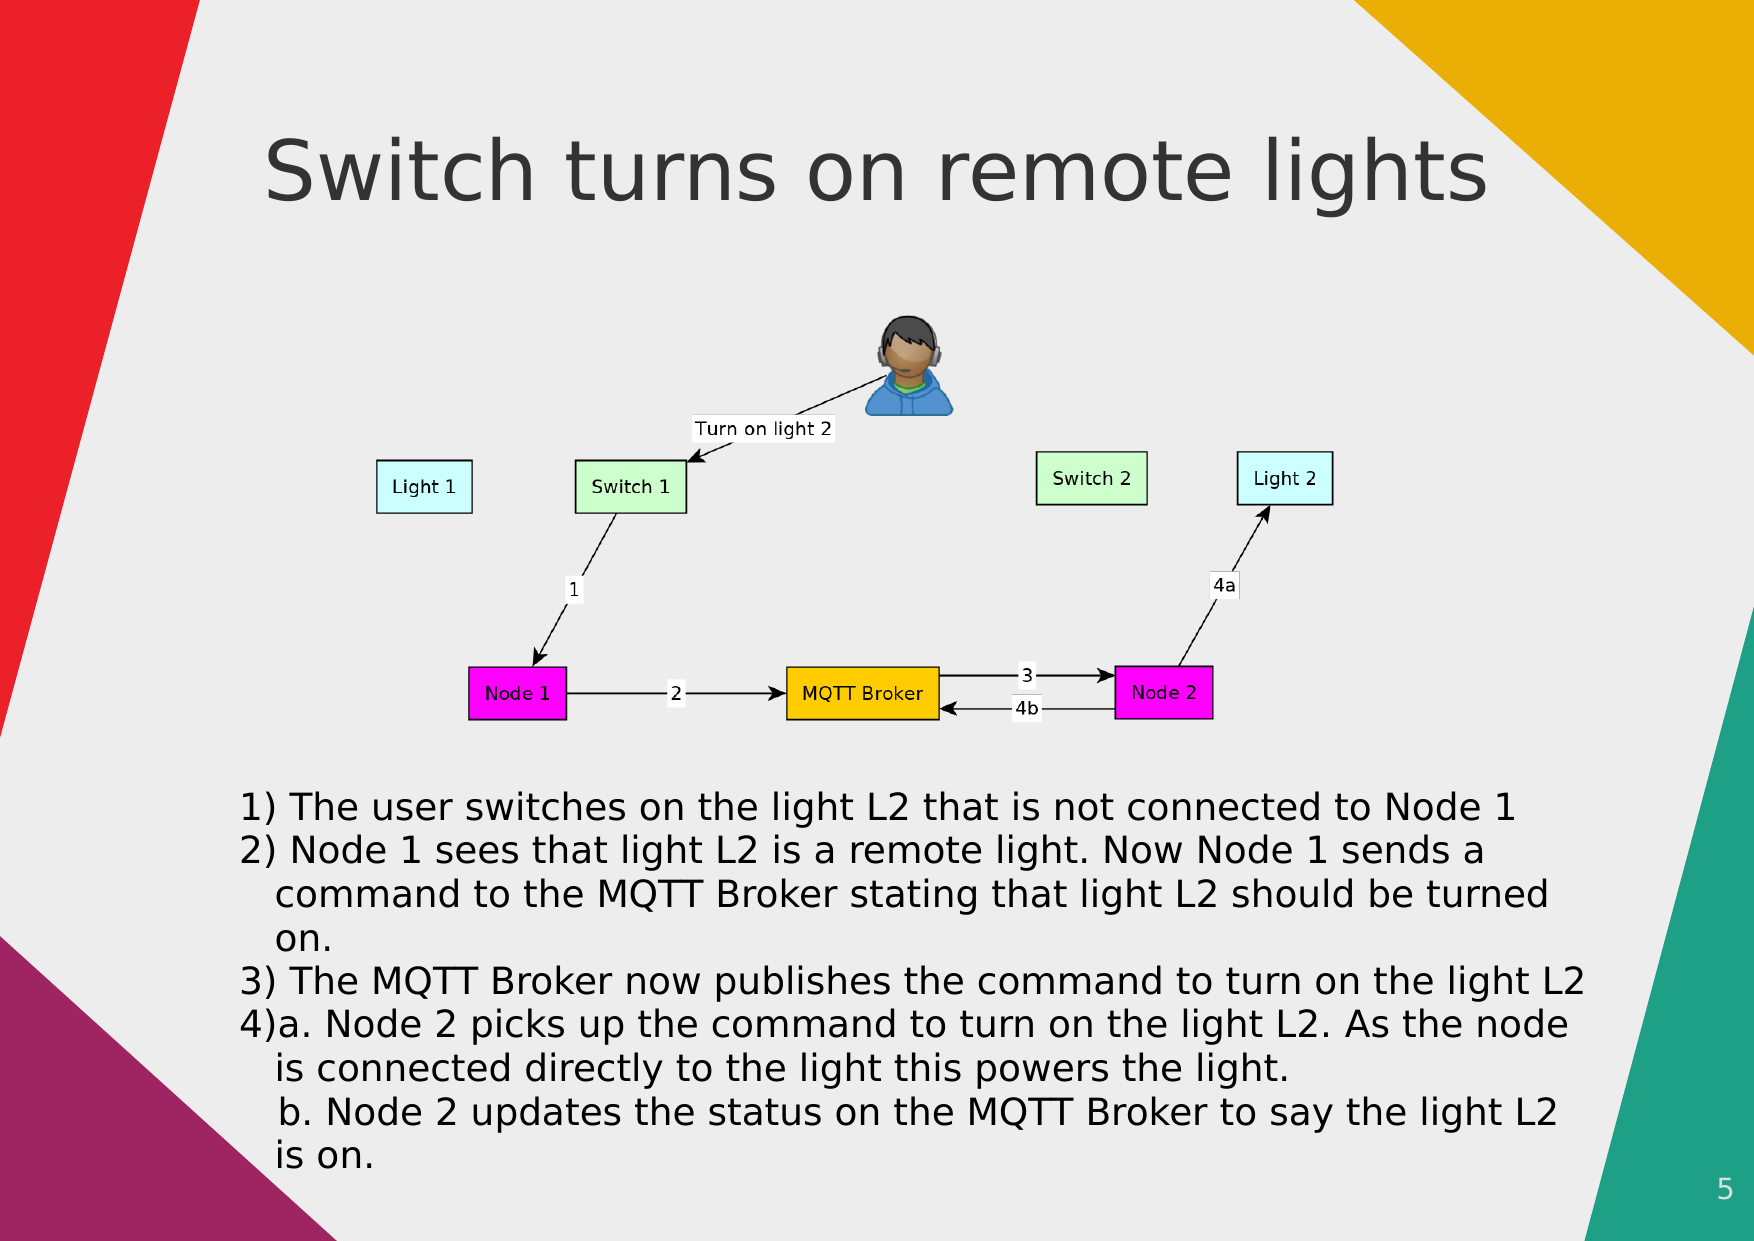

# Switch turns on remote lights
 The user switches on the light L2 that is not connected to Node 1
 Node 1 sees that light L2 is a remote light. Now Node 1 sends a command to the MQTT Broker stating that light L2 should be turned on.
 The MQTT Broker now publishes the command to turn on the light L2
a. Node 2 picks up the command to turn on the light L2. As the node is connected directly to the light this powers the light.
b. Node 2 updates the status on the MQTT Broker to say the light L2 is on.
5